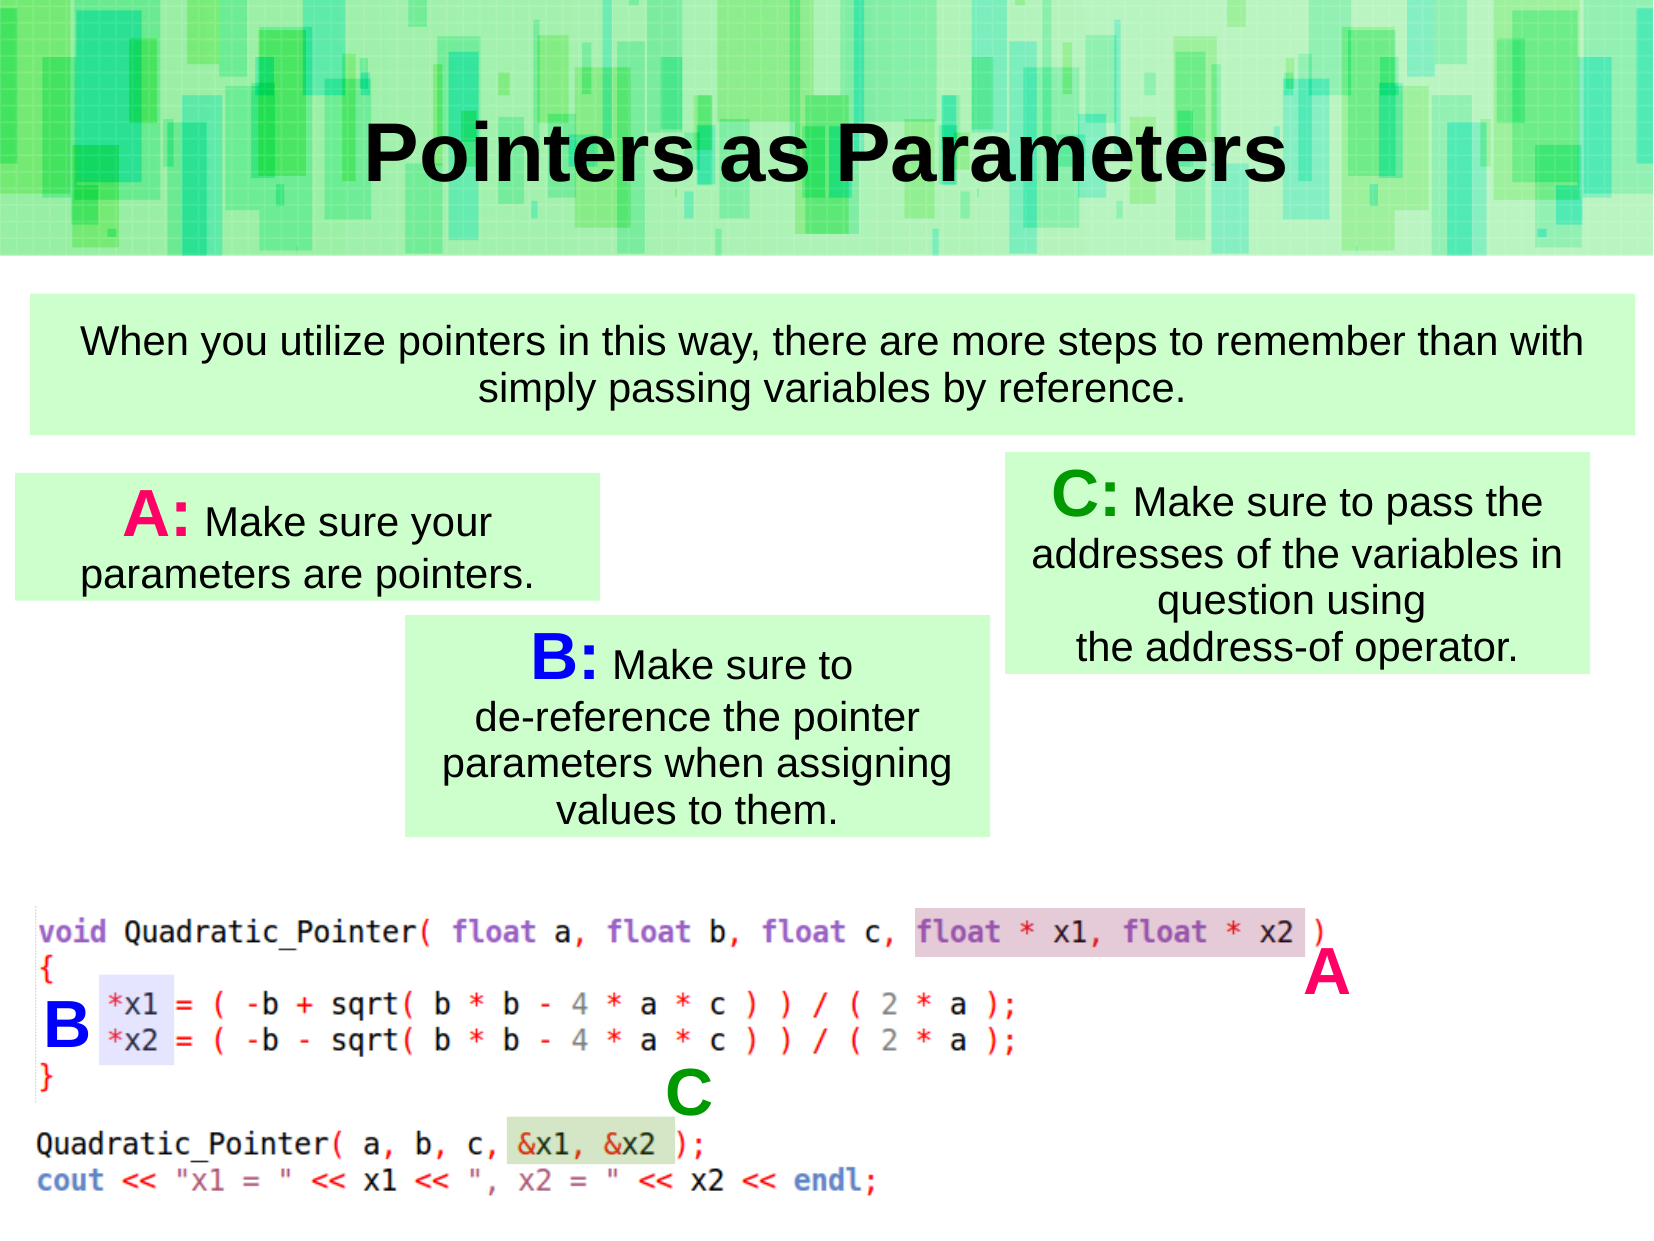

# Pointers as Parameters
When you utilize pointers in this way, there are more steps to remember than with simply passing variables by reference.
C: Make sure to pass the addresses of the variables in question using
the address-of operator.
A: Make sure your parameters are pointers.
B: Make sure to
de-reference the pointer parameters when assigning values to them.
A
B
C